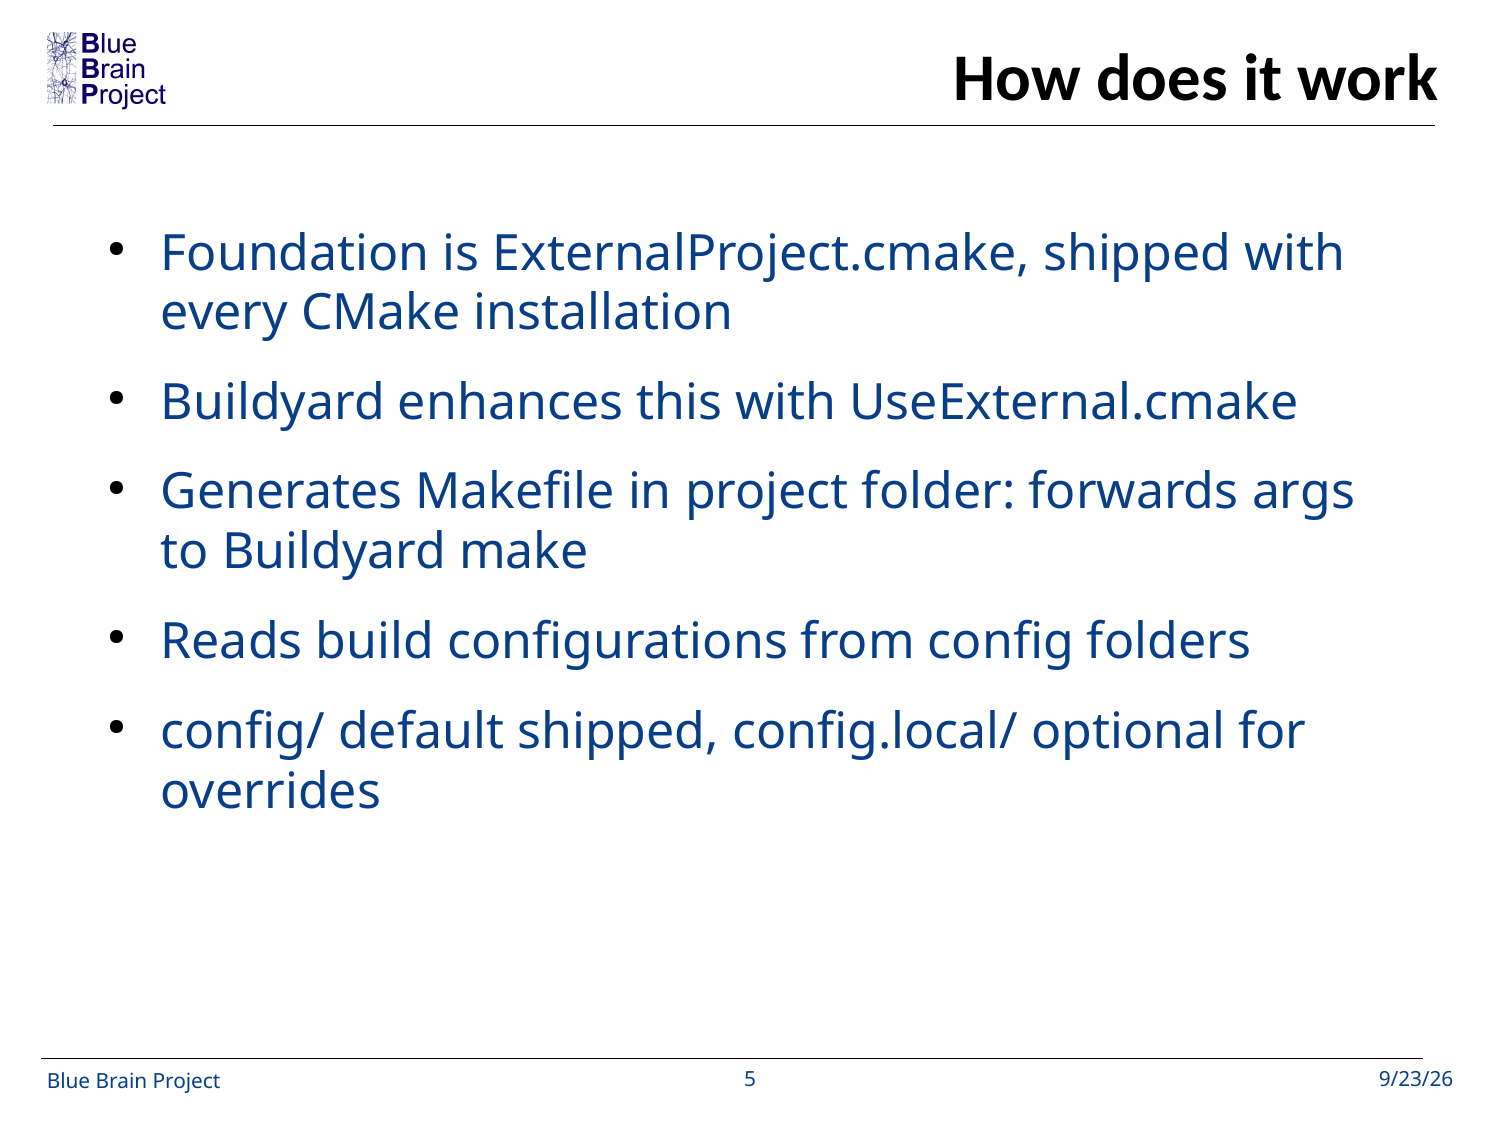

How does it work
# Foundation is ExternalProject.cmake, shipped with every CMake installation
Buildyard enhances this with UseExternal.cmake
Generates Makefile in project folder: forwards args to Buildyard make
Reads build configurations from config folders
config/ default shipped, config.local/ optional for overrides
Blue Brain Project